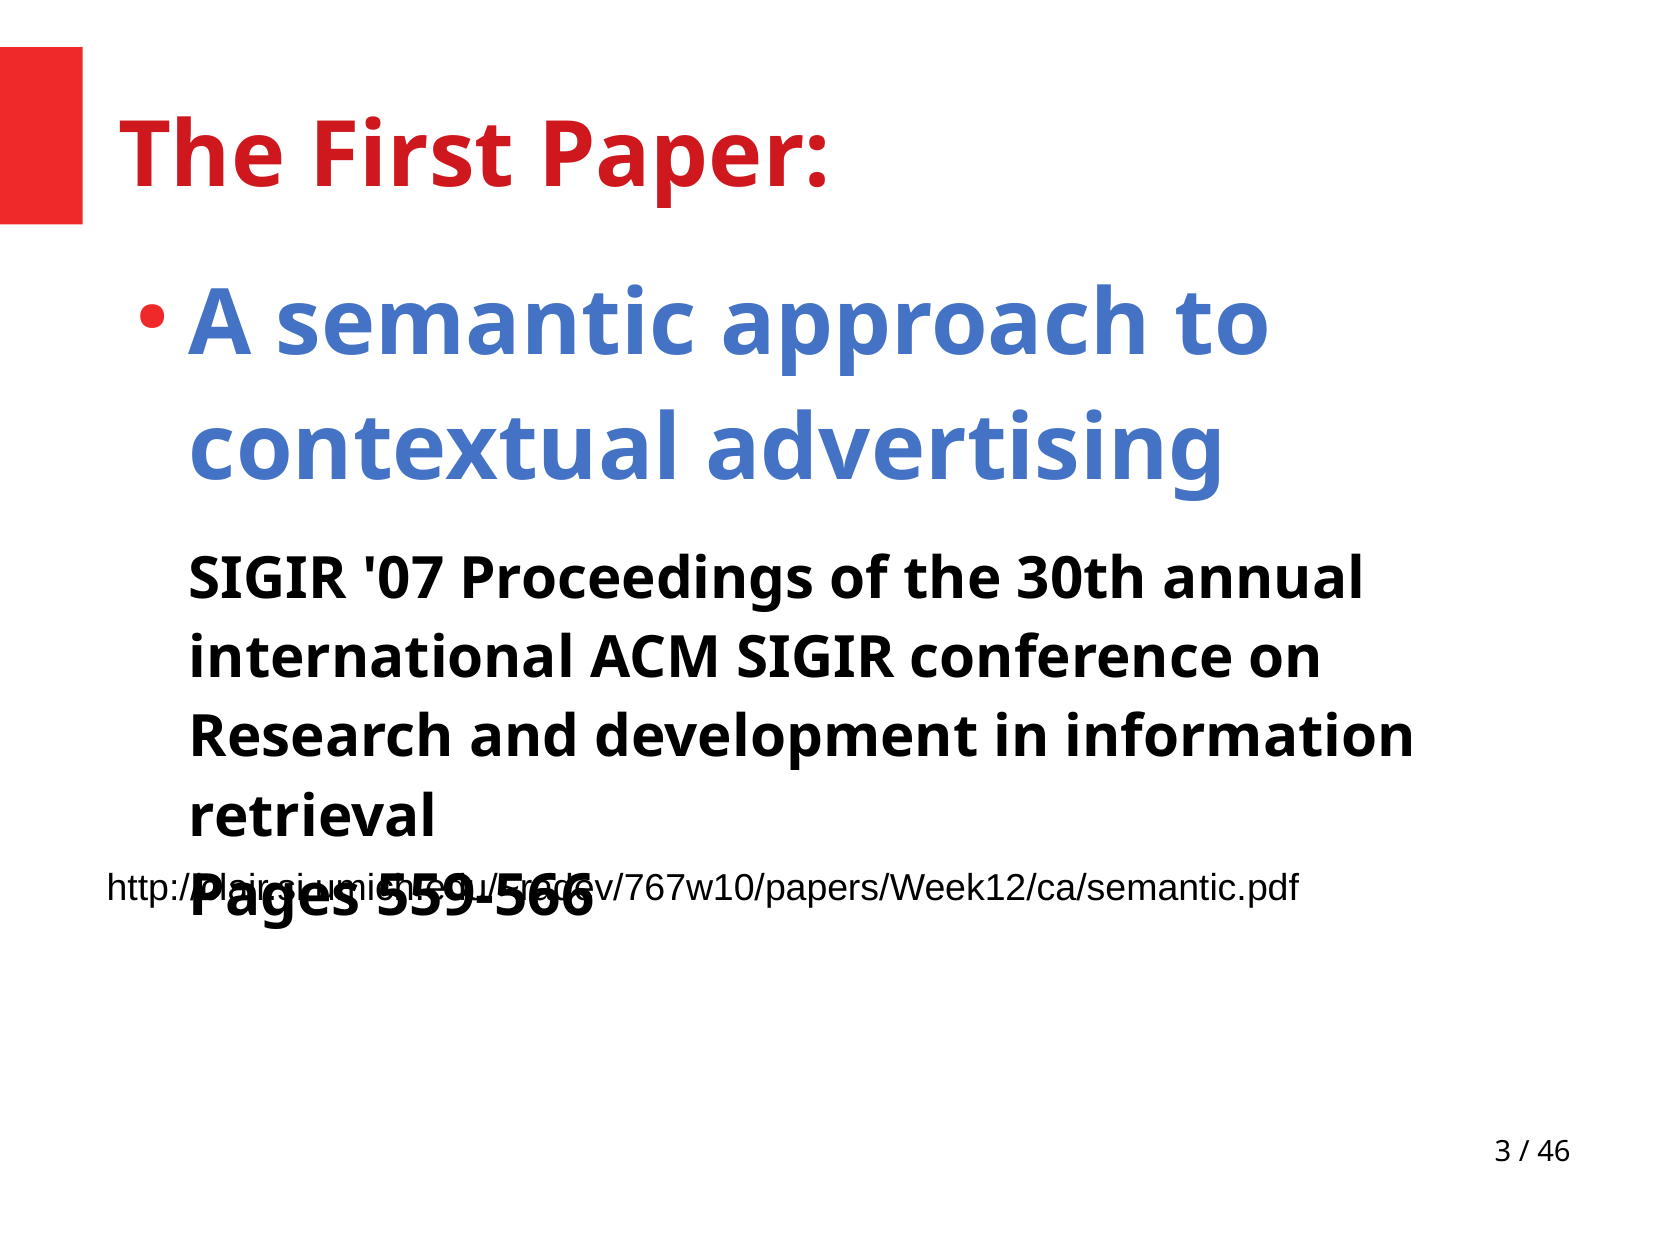

# The First Paper:
A semantic approach to contextual advertising
SIGIR '07 Proceedings of the 30th annual international ACM SIGIR conference on Research and development in information retrieval
Pages 559-566
http://clair.si.umich.edu/~radev/767w10/papers/Week12/ca/semantic.pdf
3